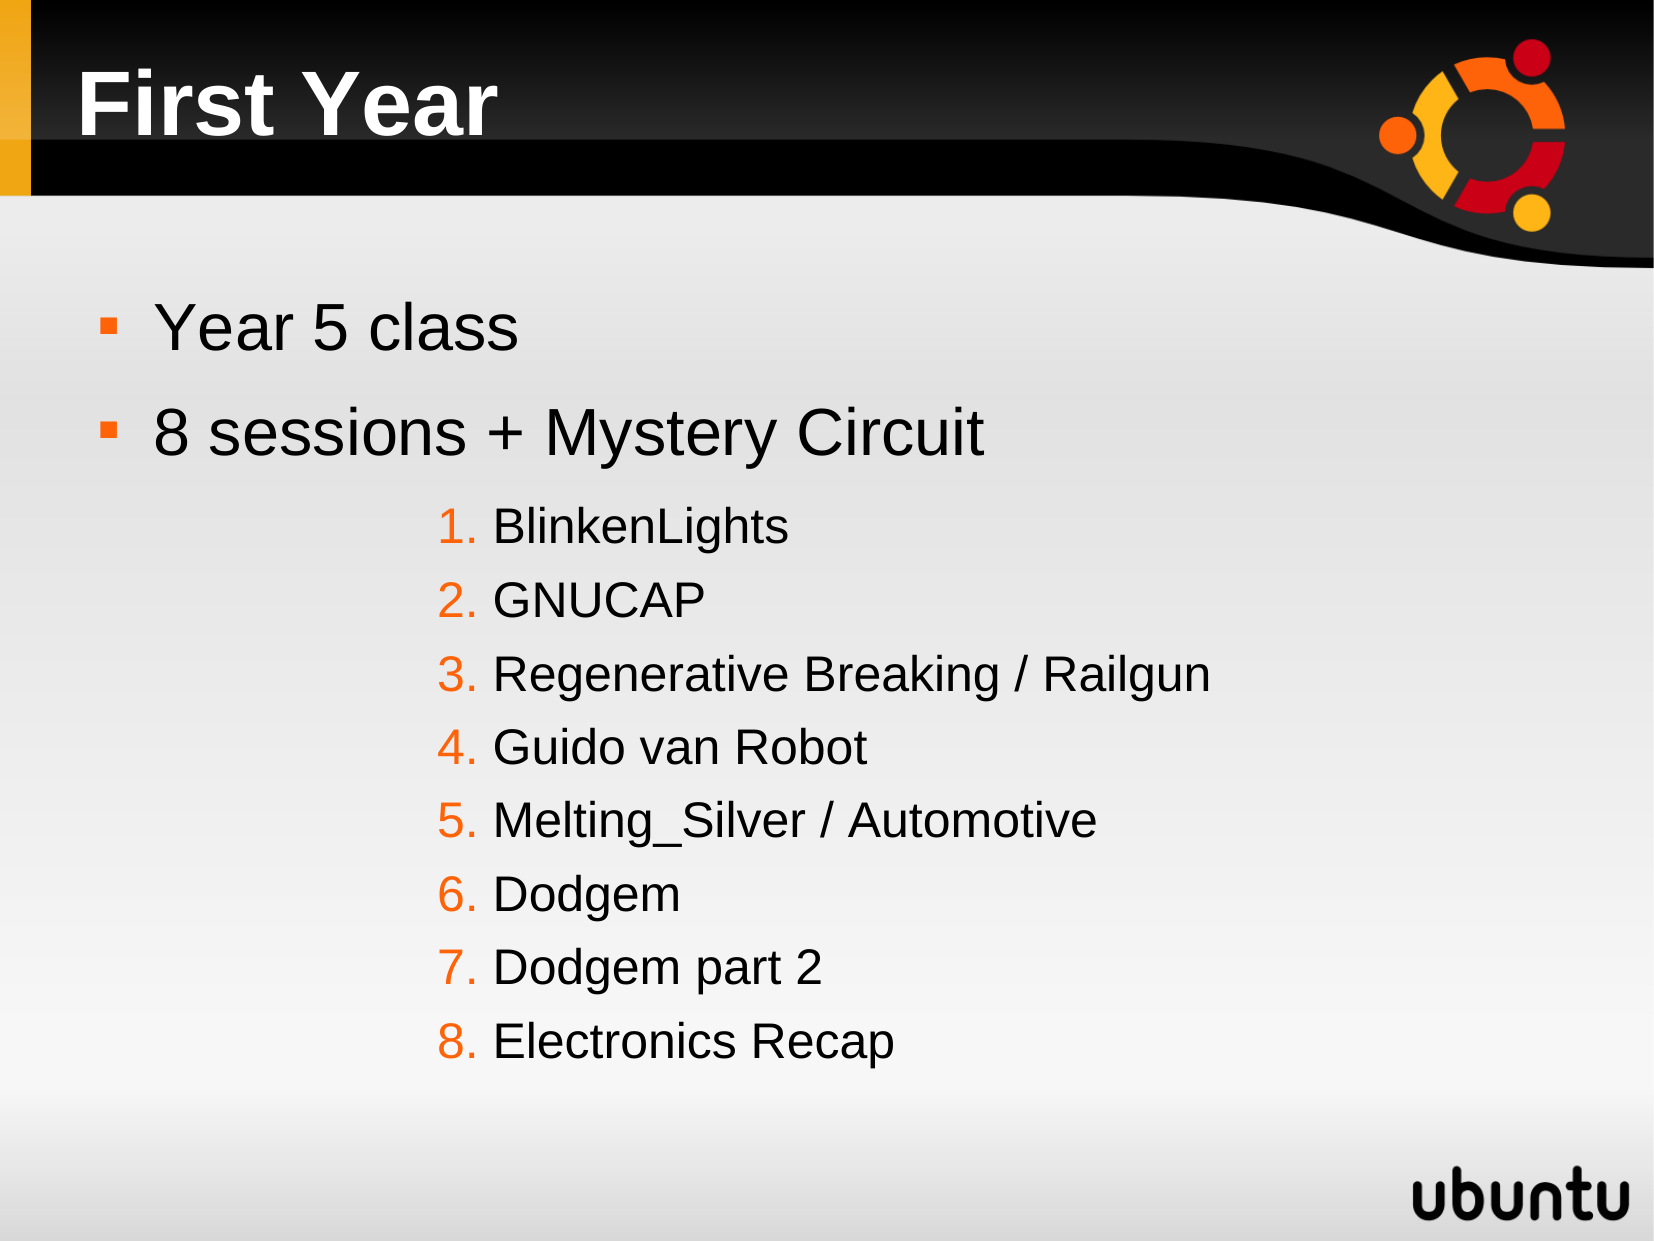

# First Year
Year 5 class
8 sessions + Mystery Circuit
 BlinkenLights
 GNUCAP
 Regenerative Breaking / Railgun
 Guido van Robot
 Melting_Silver / Automotive
 Dodgem
 Dodgem part 2
 Electronics Recap